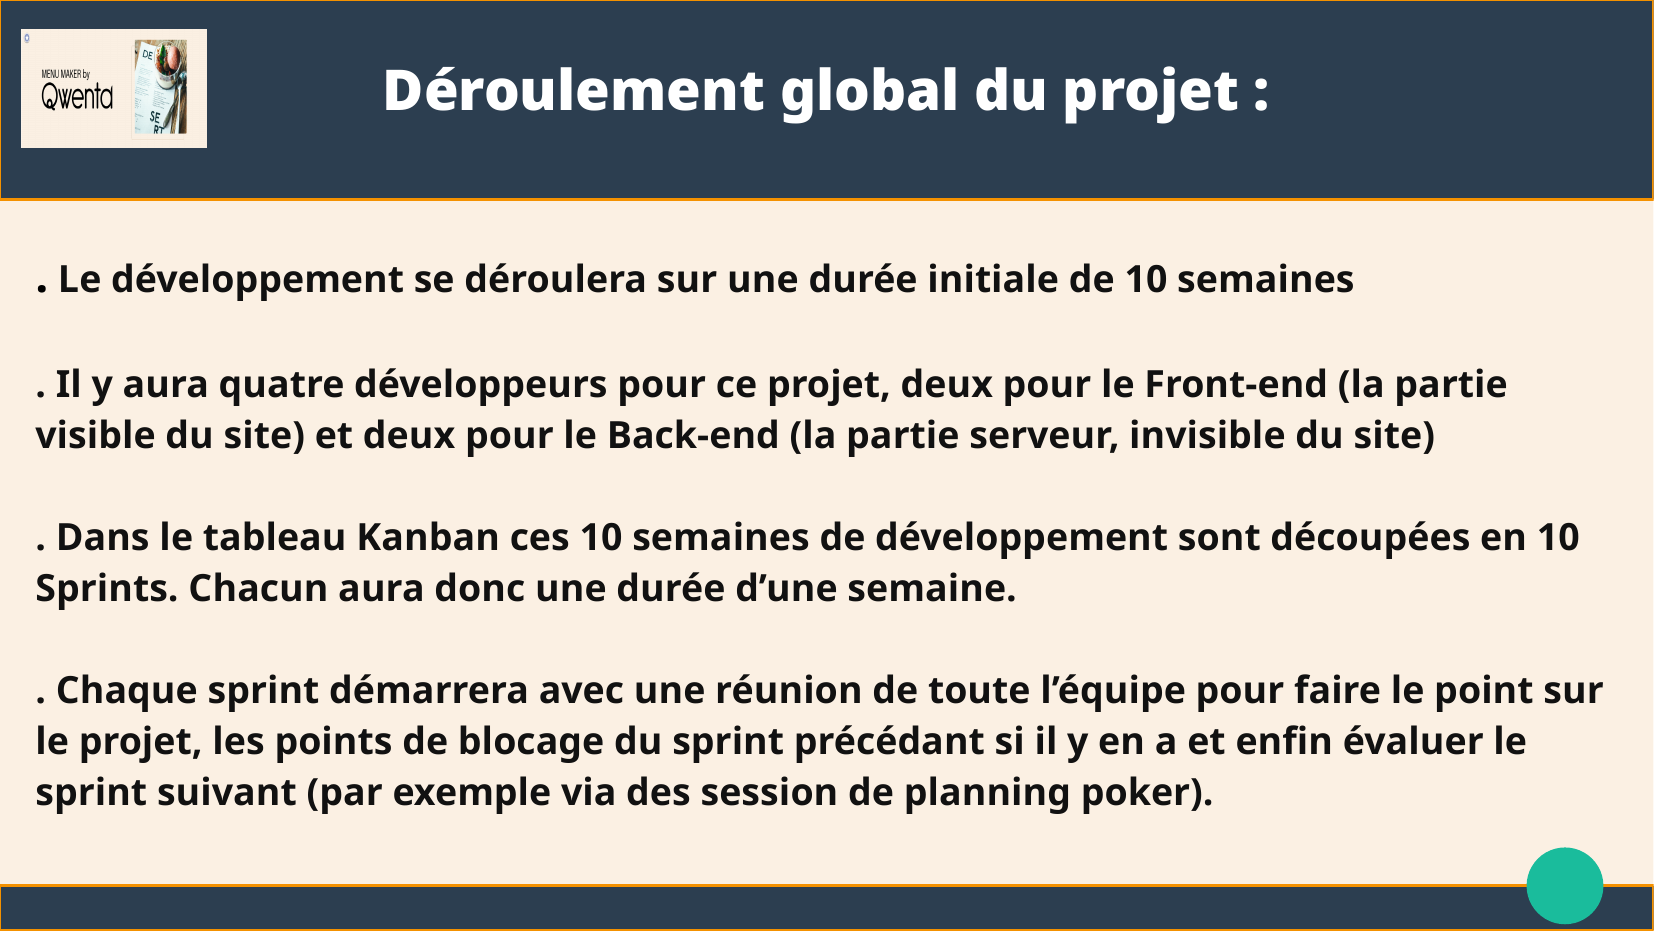

# Déroulement global du projet :
. Le développement se déroulera sur une durée initiale de 10 semaines
. Il y aura quatre développeurs pour ce projet, deux pour le Front-end (la partie visible du site) et deux pour le Back-end (la partie serveur, invisible du site)
. Dans le tableau Kanban ces 10 semaines de développement sont découpées en 10 Sprints. Chacun aura donc une durée d’une semaine.
. Chaque sprint démarrera avec une réunion de toute l’équipe pour faire le point sur le projet, les points de blocage du sprint précédant si il y en a et enfin évaluer le sprint suivant (par exemple via des session de planning poker).